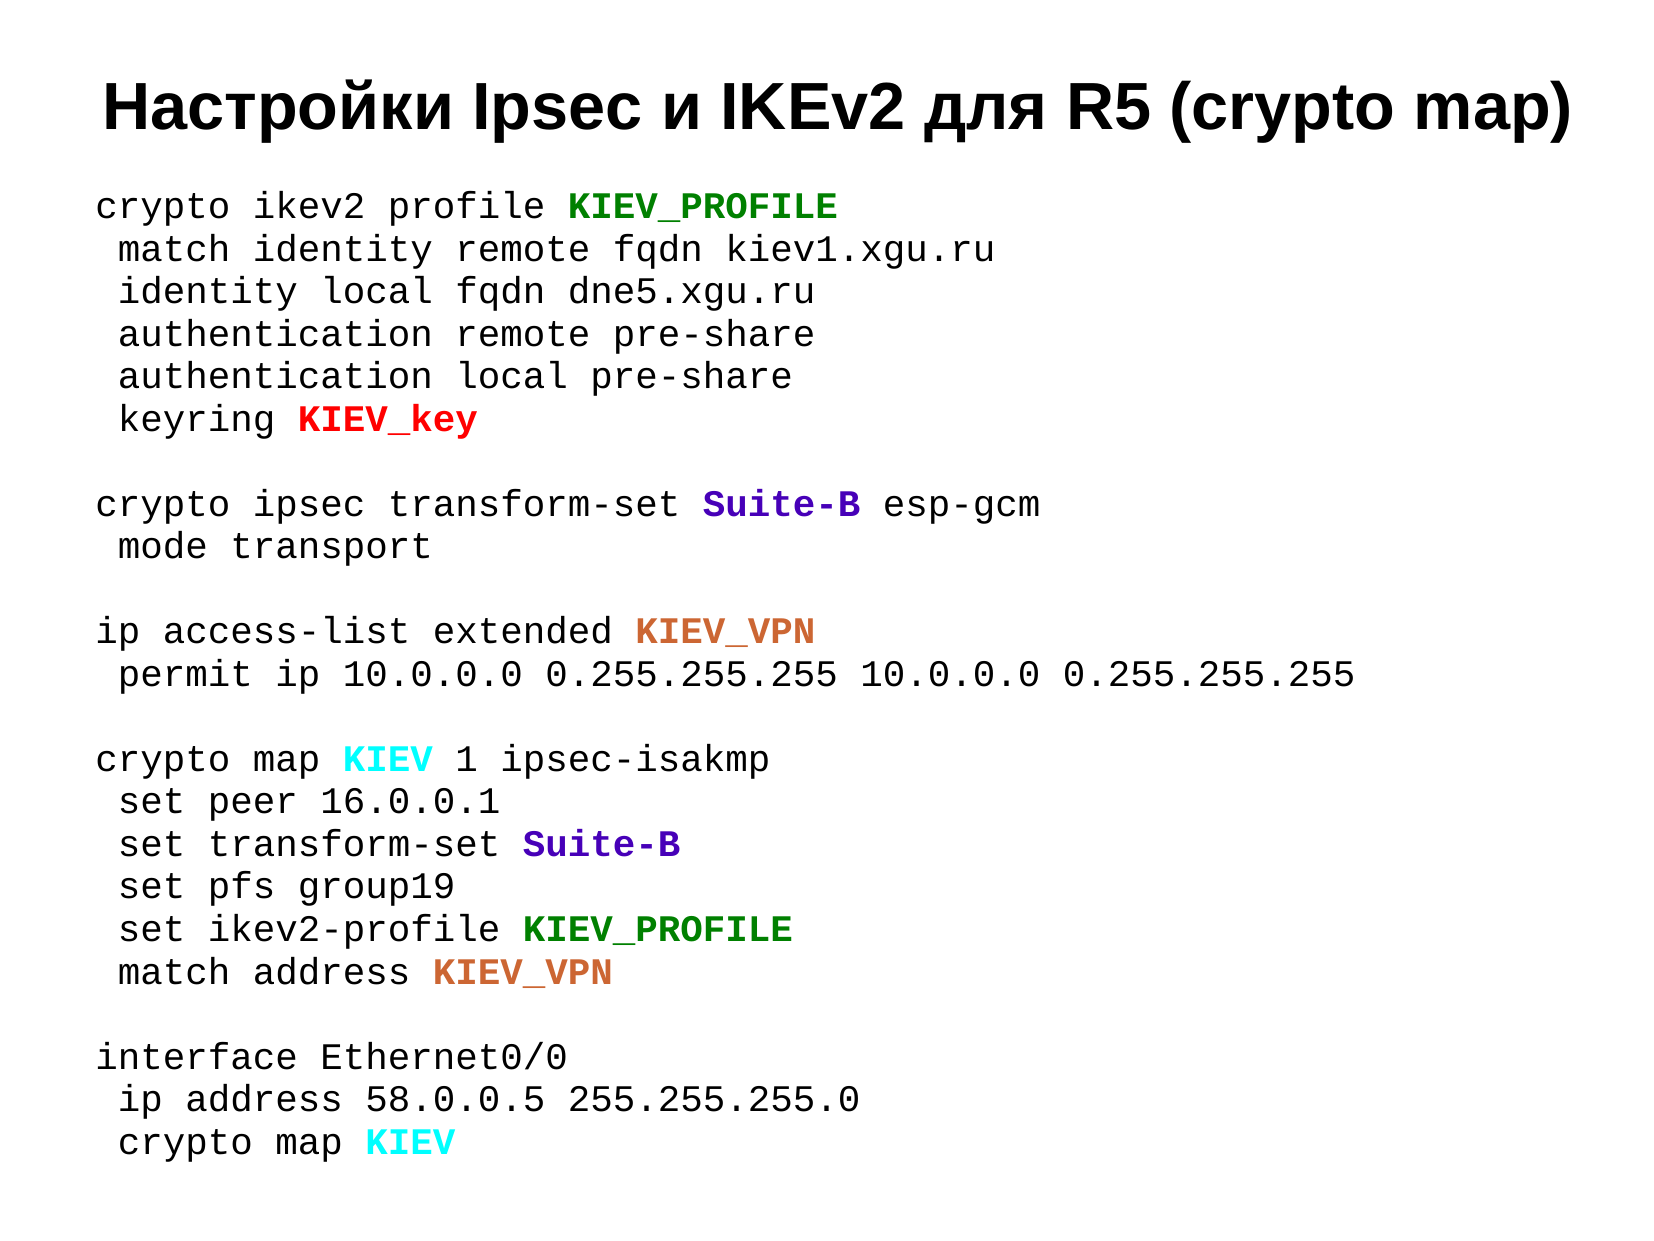

Настройки Ipsec и IKEv2 для R5 (crypto map)
# crypto ikev2 profile KIEV_PROFILE
 match identity remote fqdn kiev1.xgu.ru
 identity local fqdn dne5.xgu.ru
 authentication remote pre-share
 authentication local pre-share
 keyring KIEV_key
crypto ipsec transform-set Suite-B esp-gcm
 mode transport
ip access-list extended KIEV_VPN
 permit ip 10.0.0.0 0.255.255.255 10.0.0.0 0.255.255.255
crypto map KIEV 1 ipsec-isakmp
 set peer 16.0.0.1
 set transform-set Suite-B
 set pfs group19
 set ikev2-profile KIEV_PROFILE
 match address KIEV_VPN
interface Ethernet0/0
 ip address 58.0.0.5 255.255.255.0
 crypto map KIEV